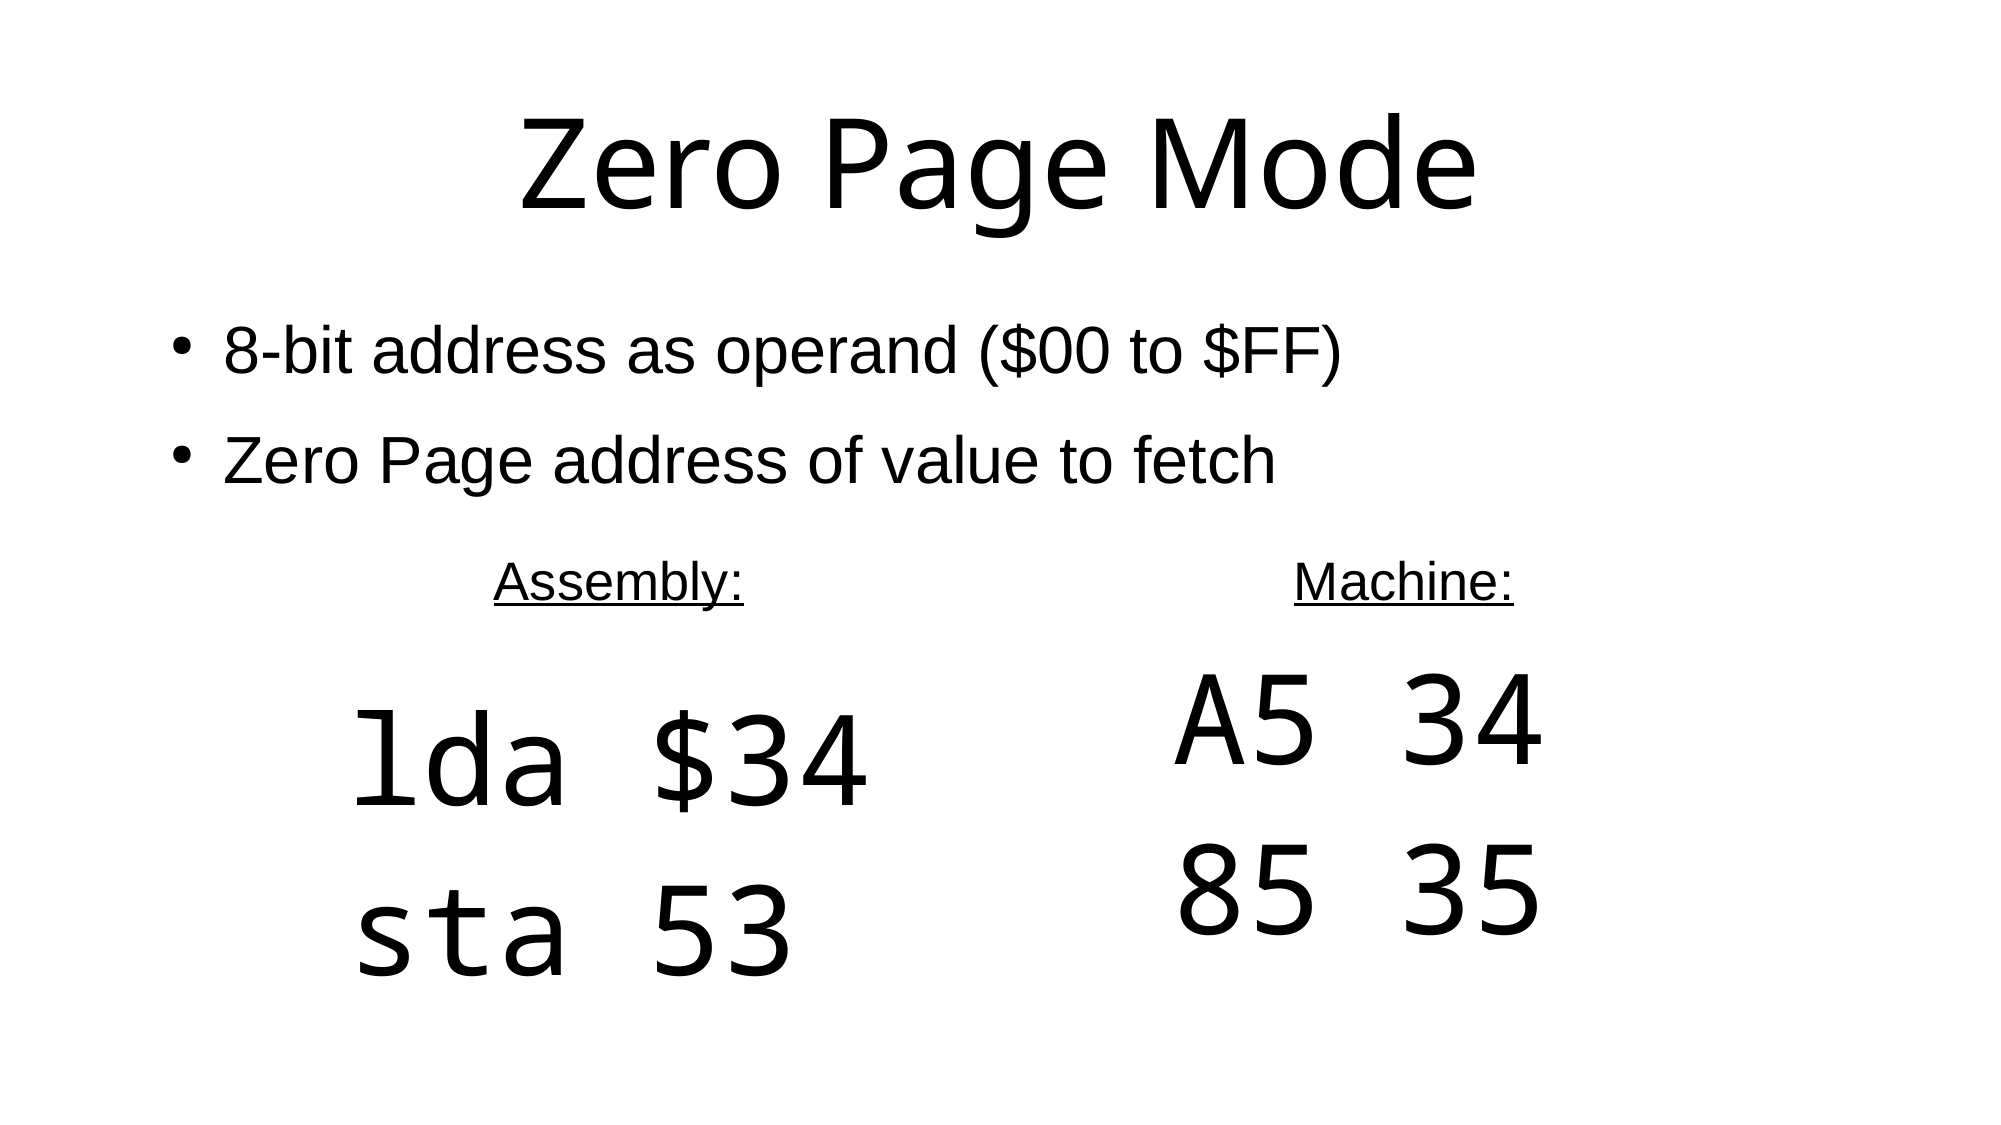

Zero Page Mode
# 8-bit address as operand ($00 to $FF)
Zero Page address of value to fetch
Assembly:
Machine:
A5 34
85 35
lda $34
sta 53